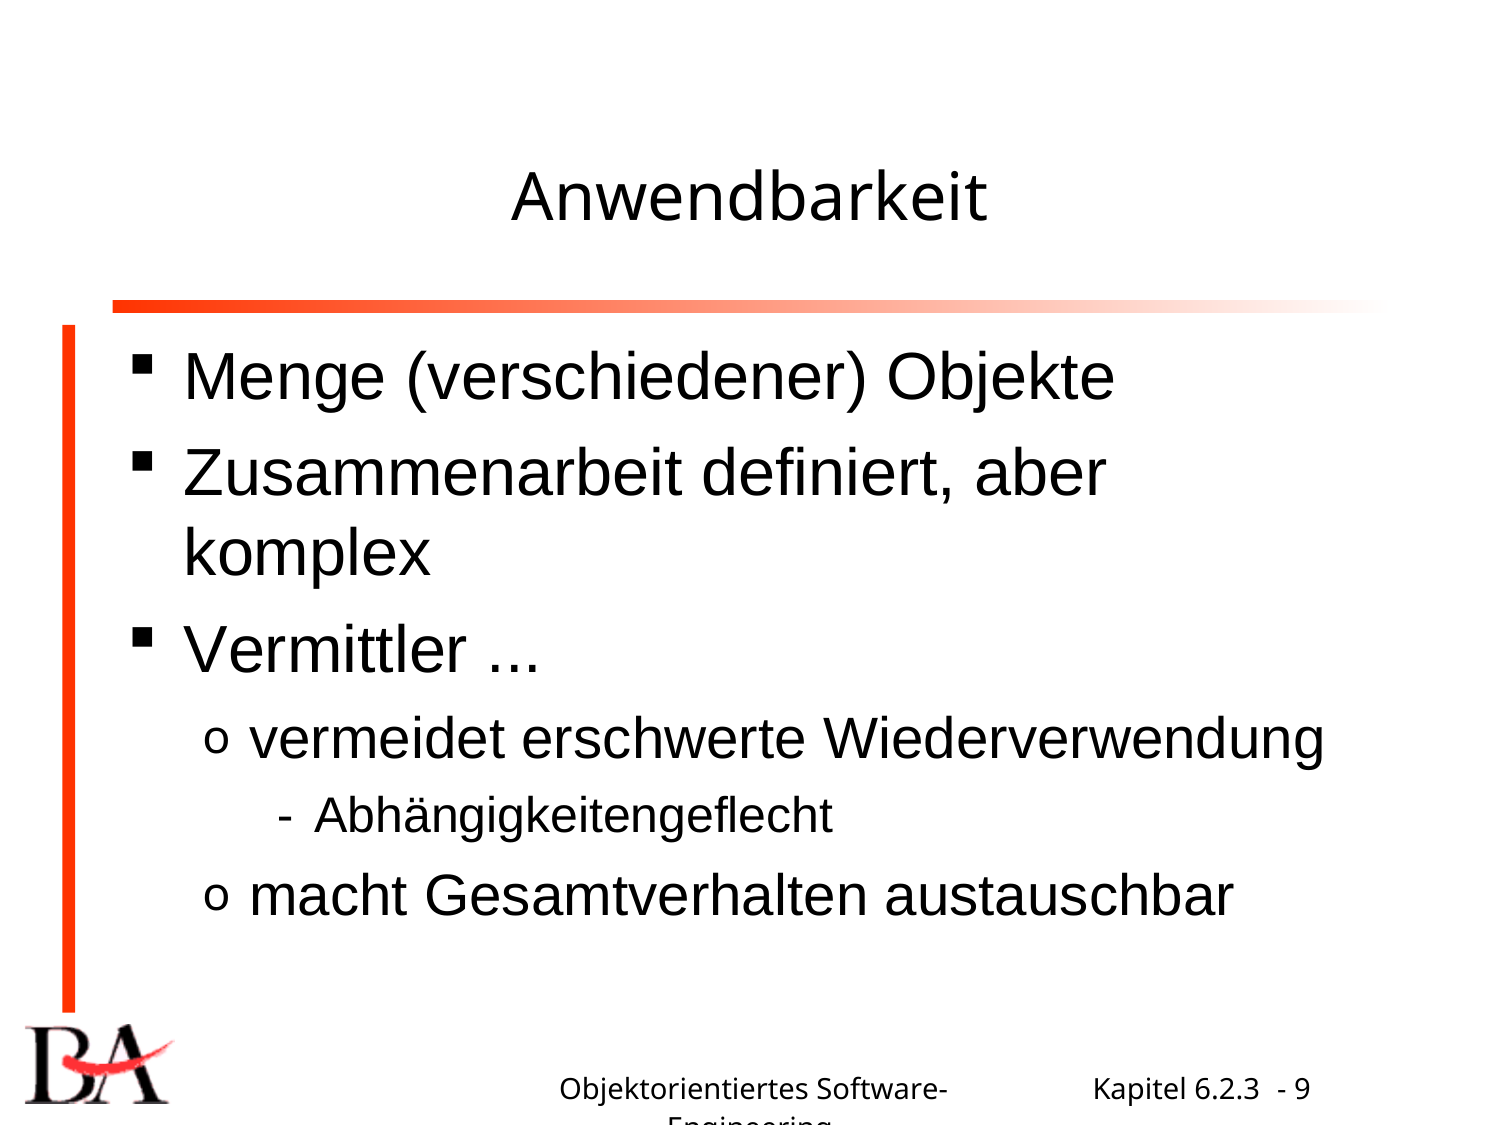

# Anwendbarkeit
Menge (verschiedener) Objekte
Zusammenarbeit definiert, aber komplex
Vermittler ...
vermeidet erschwerte Wiederverwendung
Abhängigkeitengeflecht
macht Gesamtverhalten austauschbar
9